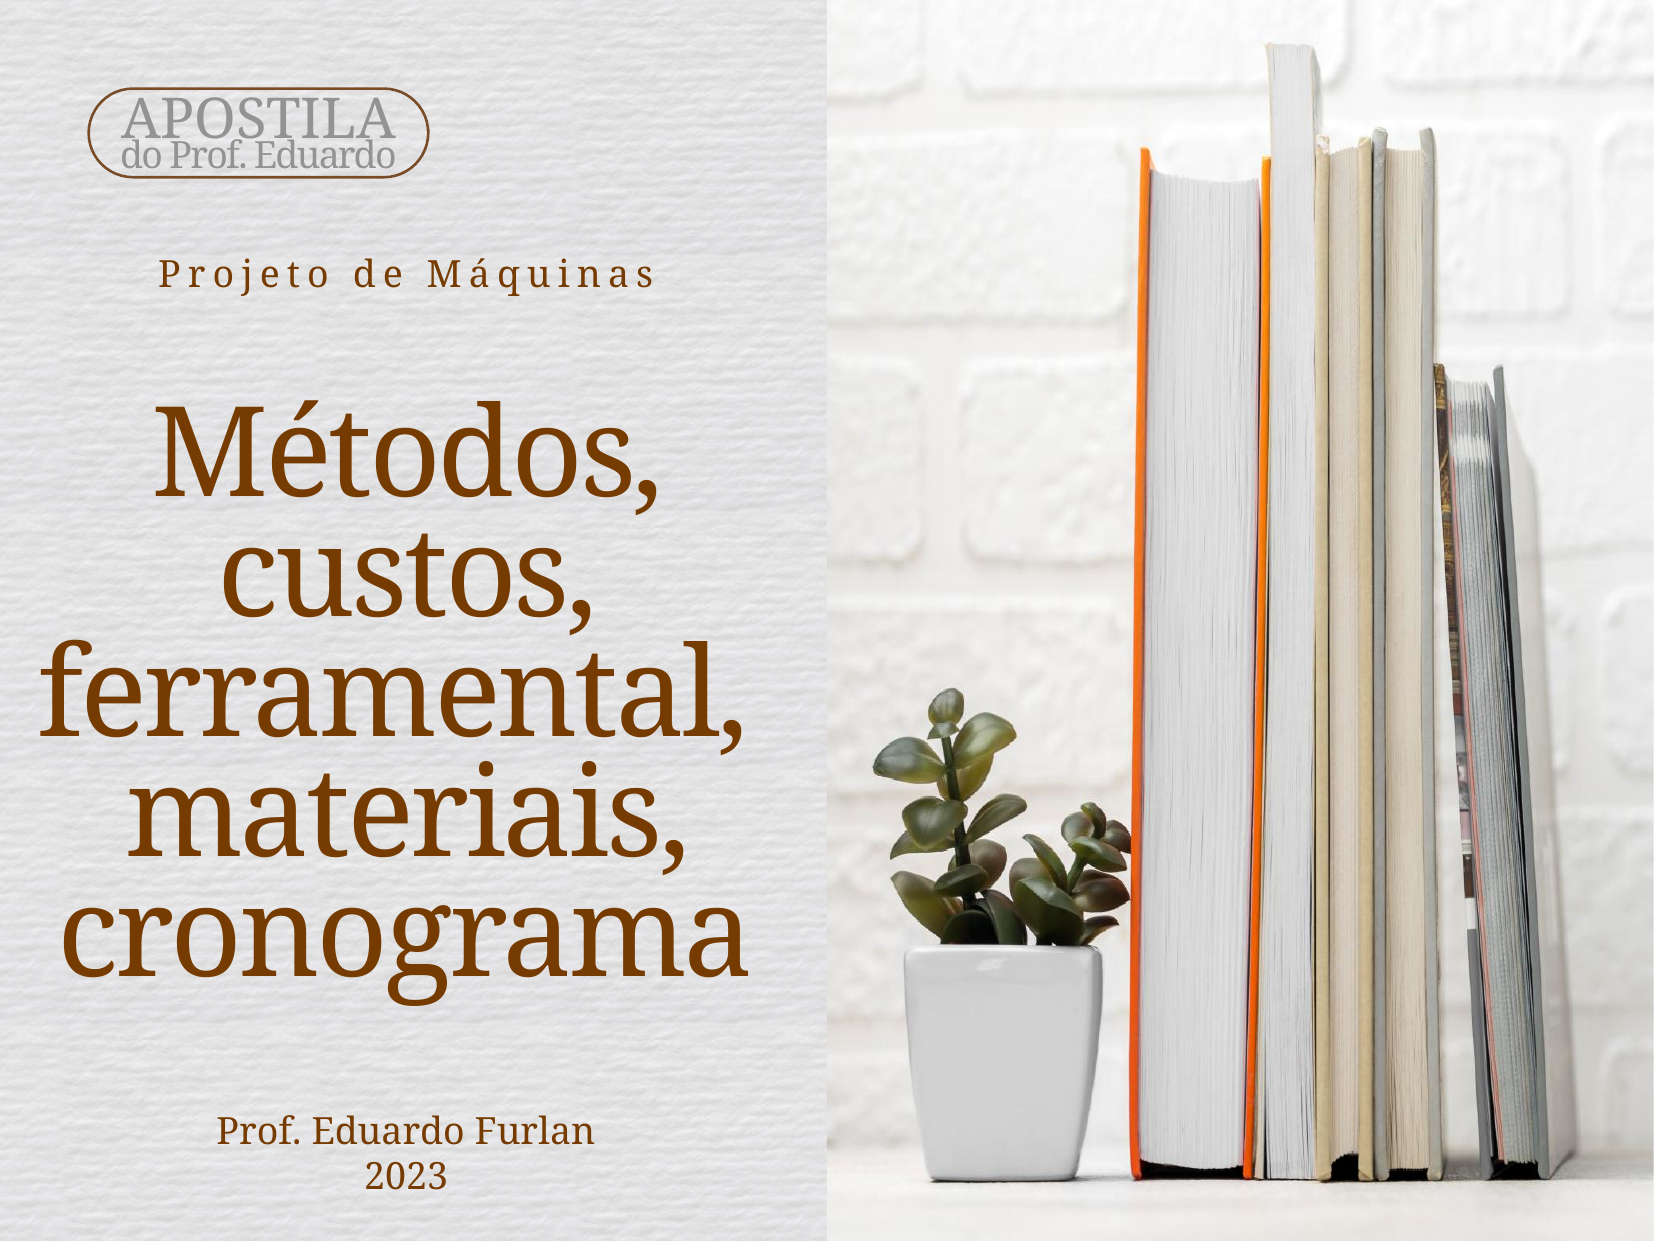

1
APOSTILA
do Prof. Eduardo
Projeto de Máquinas
Métodos, custos, ferramental, materiais, cronograma
Prof. Eduardo Furlan
2023